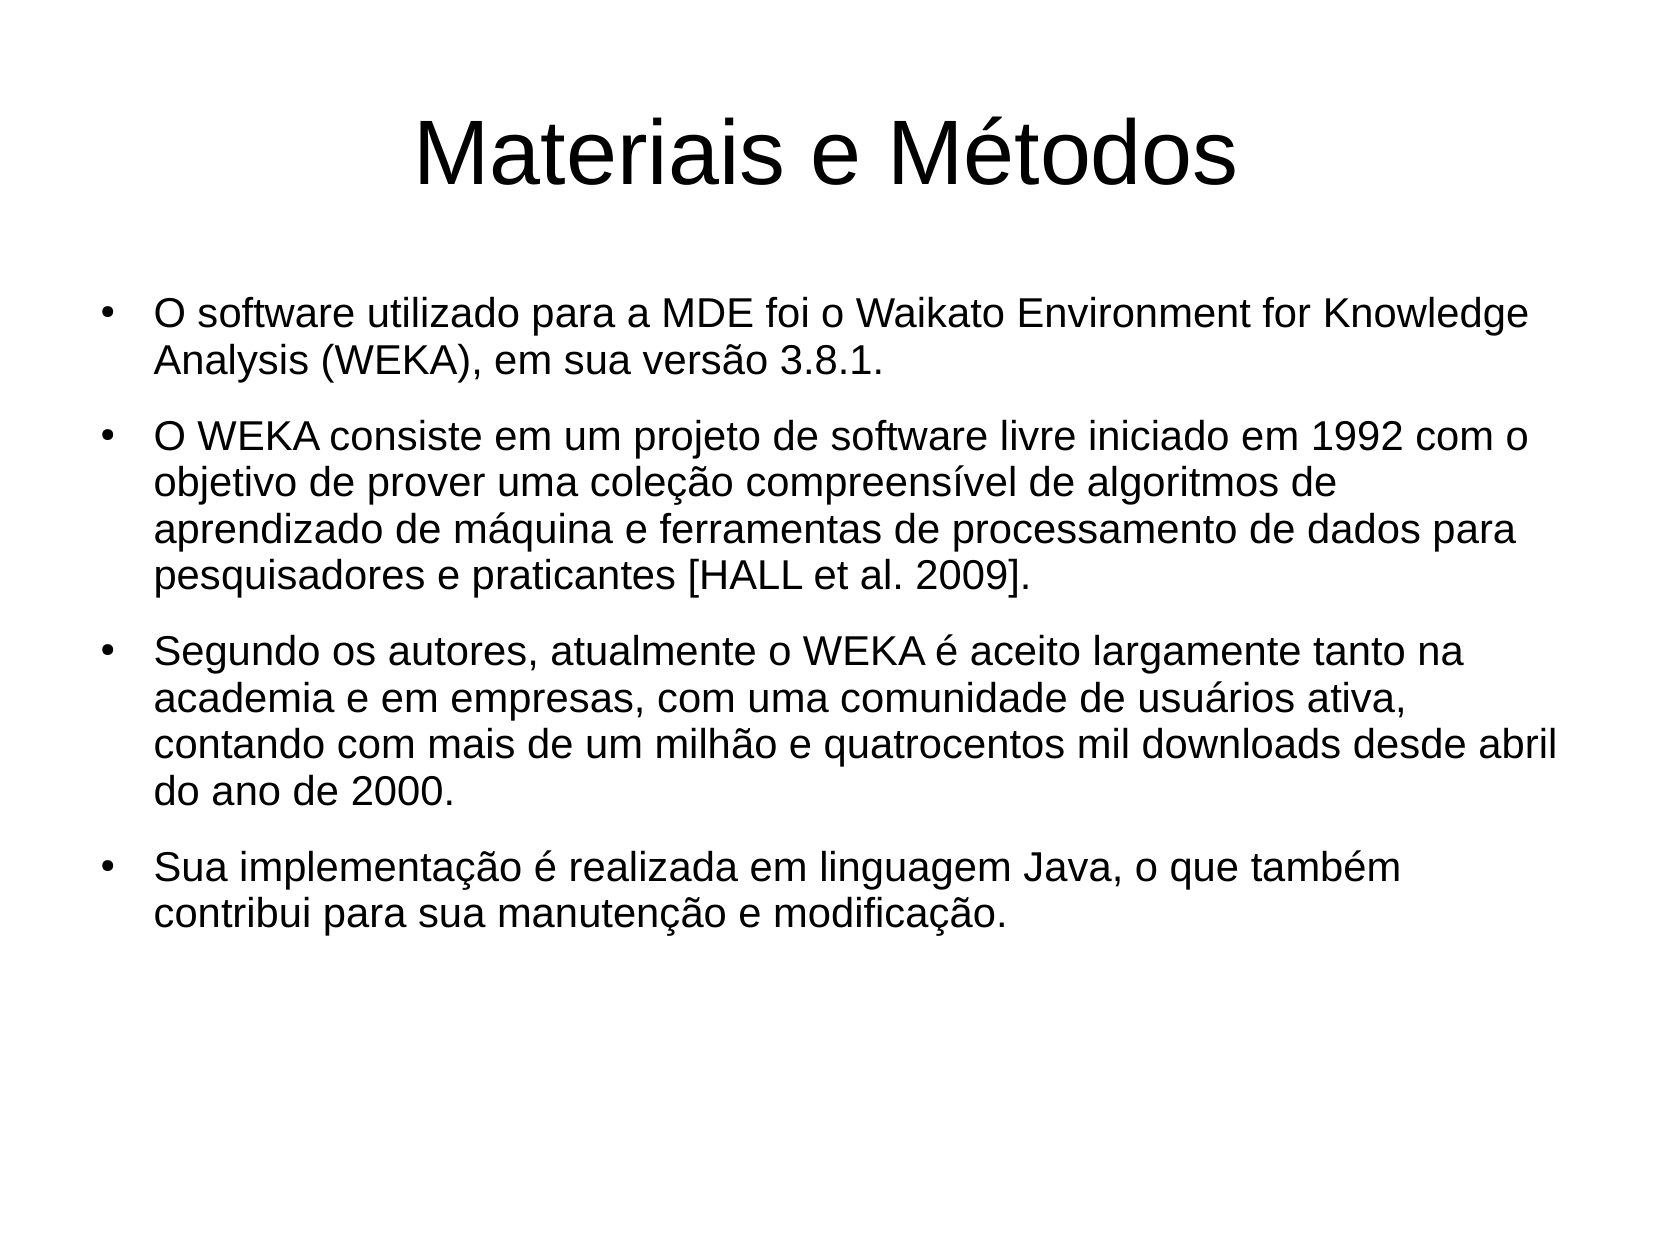

# Materiais e Métodos
O software utilizado para a MDE foi o Waikato Environment for Knowledge Analysis (WEKA), em sua versão 3.8.1.
O WEKA consiste em um projeto de software livre iniciado em 1992 com o objetivo de prover uma coleção compreensível de algoritmos de aprendizado de máquina e ferramentas de processamento de dados para pesquisadores e praticantes [HALL et al. 2009].
Segundo os autores, atualmente o WEKA é aceito largamente tanto na academia e em empresas, com uma comunidade de usuários ativa, contando com mais de um milhão e quatrocentos mil downloads desde abril do ano de 2000.
Sua implementação é realizada em linguagem Java, o que também contribui para sua manutenção e modificação.